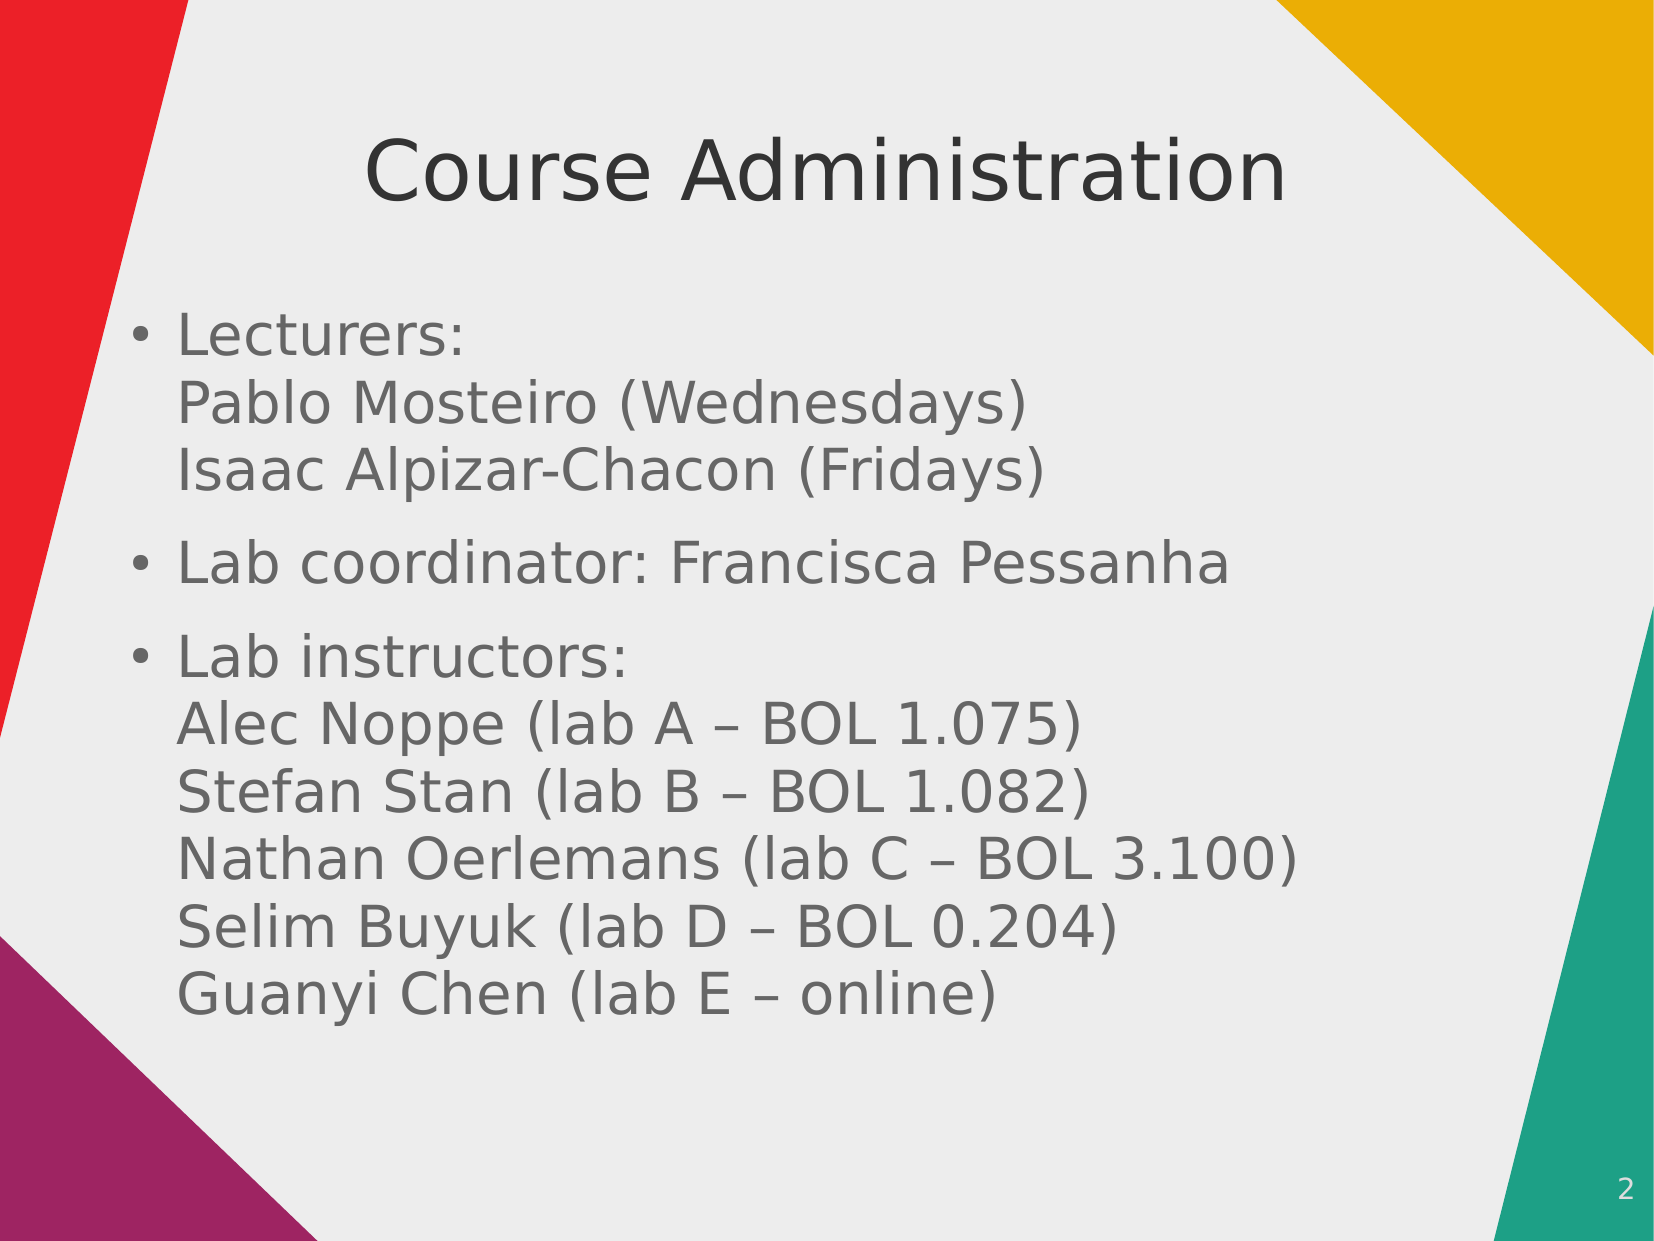

# Course Administration
Lecturers:
Pablo Mosteiro (Wednesdays)
Isaac Alpizar-Chacon (Fridays)
Lab coordinator: Francisca Pessanha
Lab instructors:
Alec Noppe (lab A – BOL 1.075)
Stefan Stan (lab B – BOL 1.082)
Nathan Oerlemans (lab C – BOL 3.100)
Selim Buyuk (lab D – BOL 0.204)
Guanyi Chen (lab E – online)
2